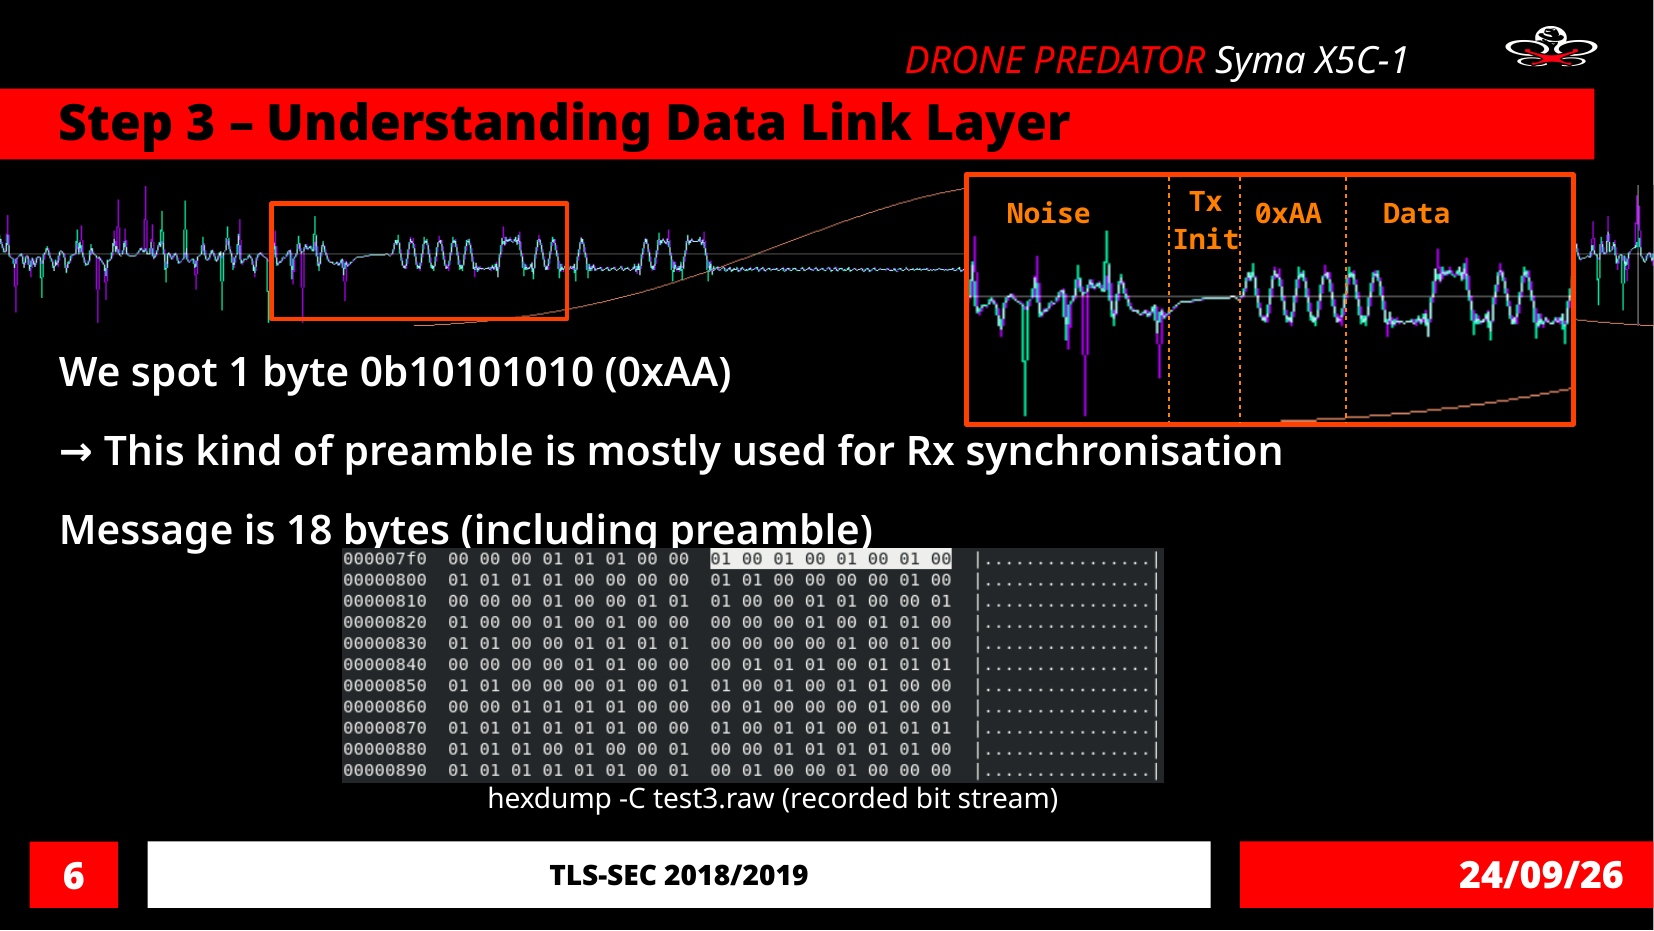

# Step 3 – Understanding Data Link Layer
Tx
Init
Noise
0xAA
Data
We spot 1 byte 0b10101010 (0xAA)
→ This kind of preamble is mostly used for Rx synchronisation
Message is 18 bytes (including preamble)
hexdump -C test3.raw (recorded bit stream)
6